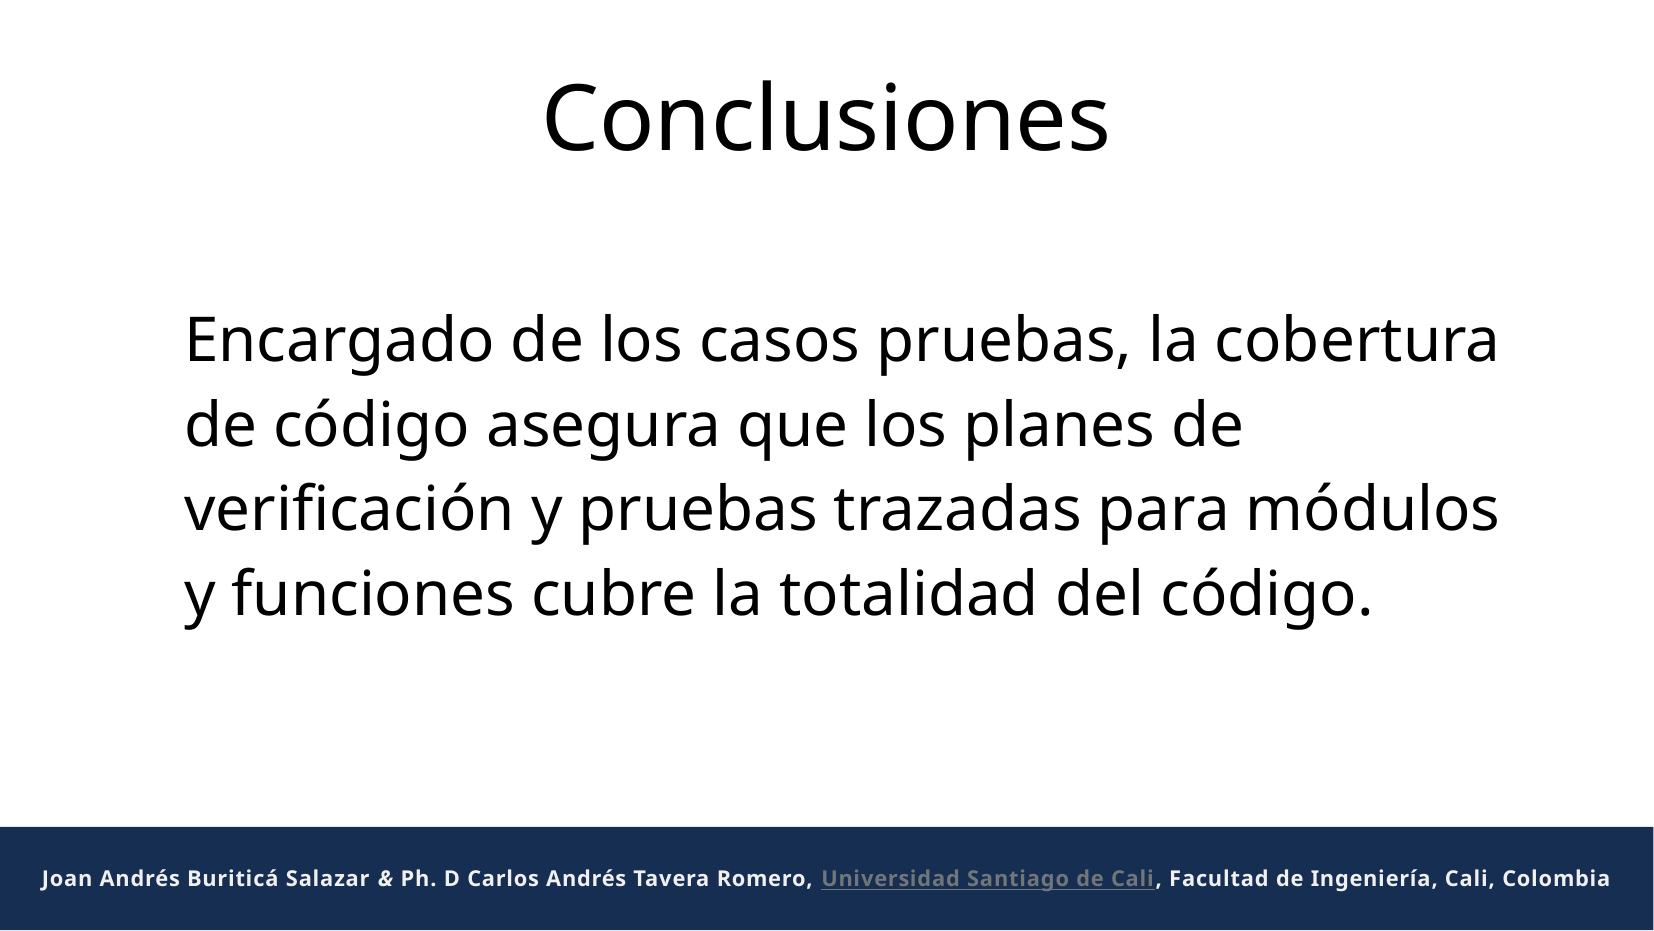

# Conclusiones
Encargado de los casos pruebas, la cobertura de código asegura que los planes de verificación y pruebas trazadas para módulos y funciones cubre la totalidad del código.